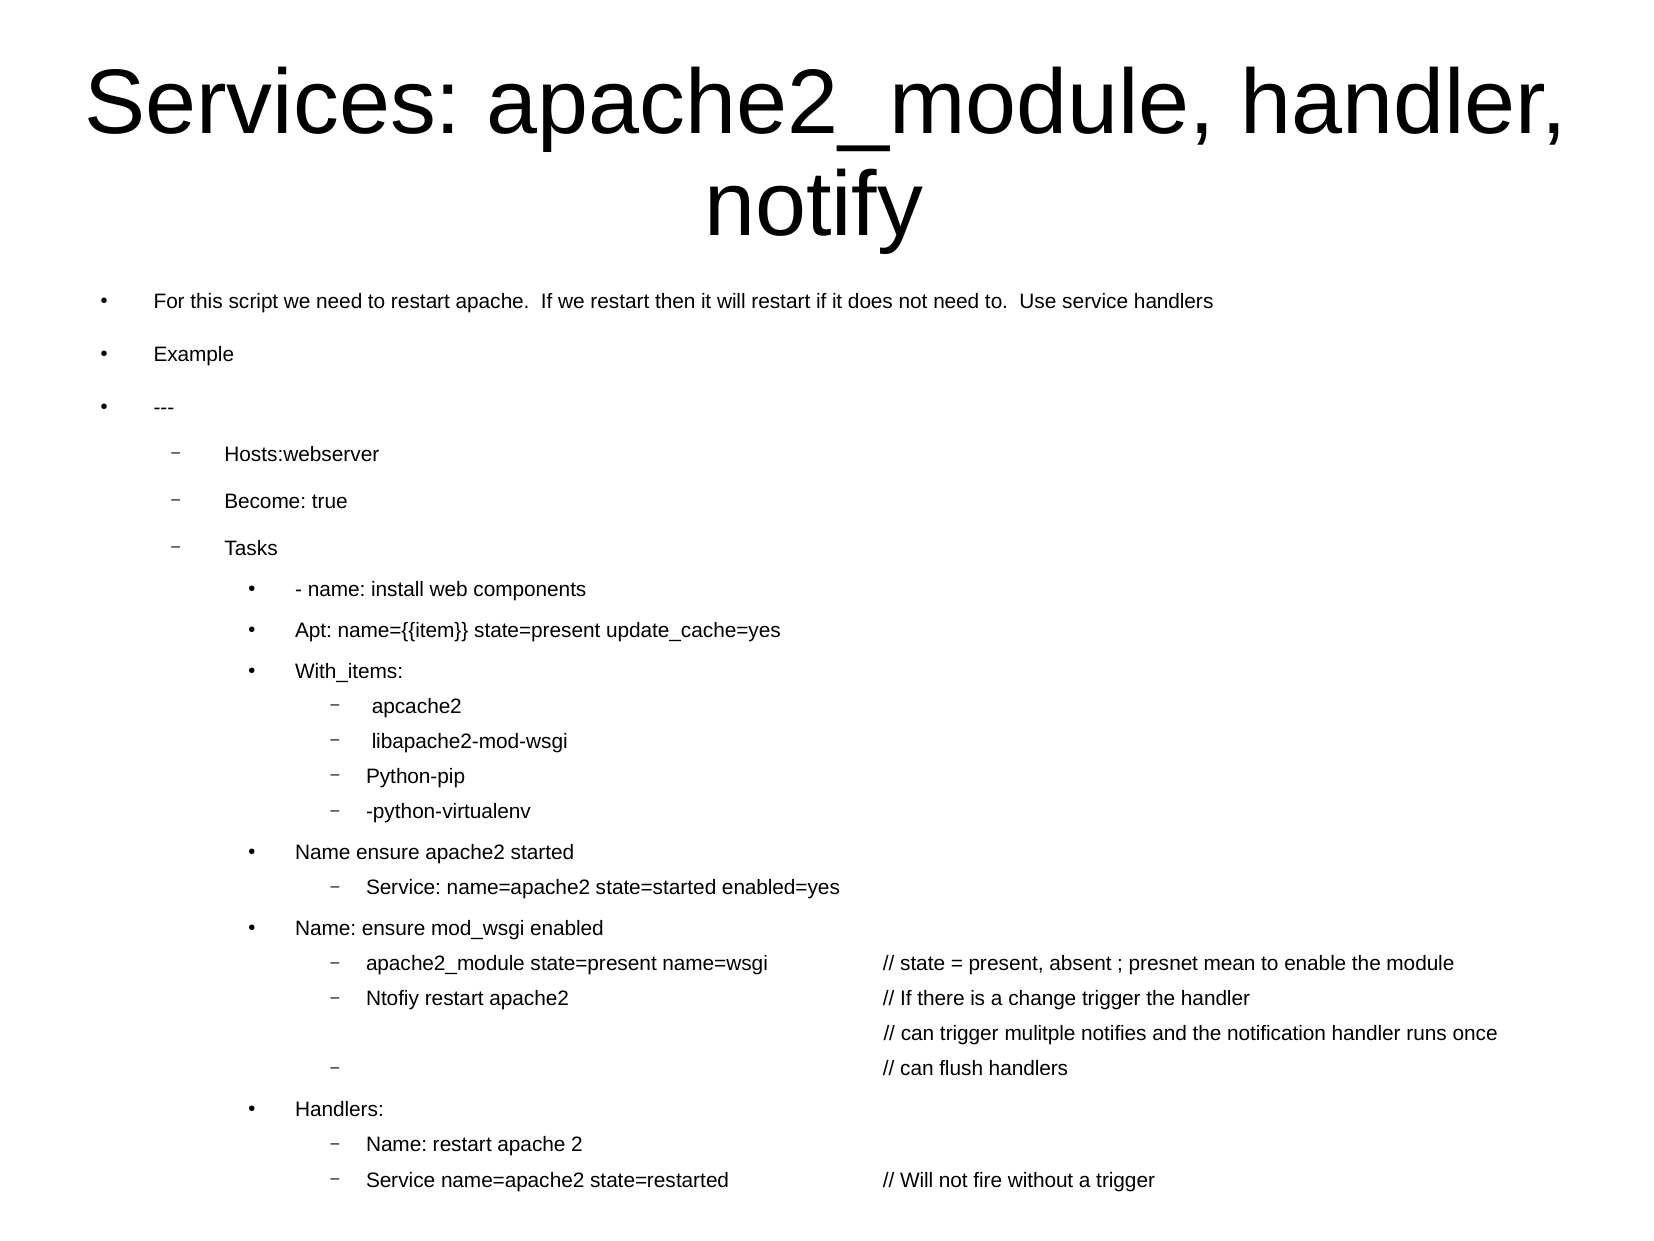

# Services: apache2_module, handler, notify
For this script we need to restart apache. If we restart then it will restart if it does not need to. Use service handlers
Example
---
Hosts:webserver
Become: true
Tasks
- name: install web components
Apt: name={{item}} state=present update_cache=yes
With_items:
 apcache2
 libapache2-mod-wsgi
Python-pip
-python-virtualenv
Name ensure apache2 started
Service: name=apache2 state=started enabled=yes
Name: ensure mod_wsgi enabled
apache2_module state=present name=wsgi		// state = present, absent ; presnet mean to enable the module
Ntofiy restart apache2					// If there is a change trigger the handler
 // can trigger mulitple notifies and the notification handler runs once
 							// can flush handlers
Handlers:
Name: restart apache 2
Service name=apache2 state=restarted			// Will not fire without a trigger